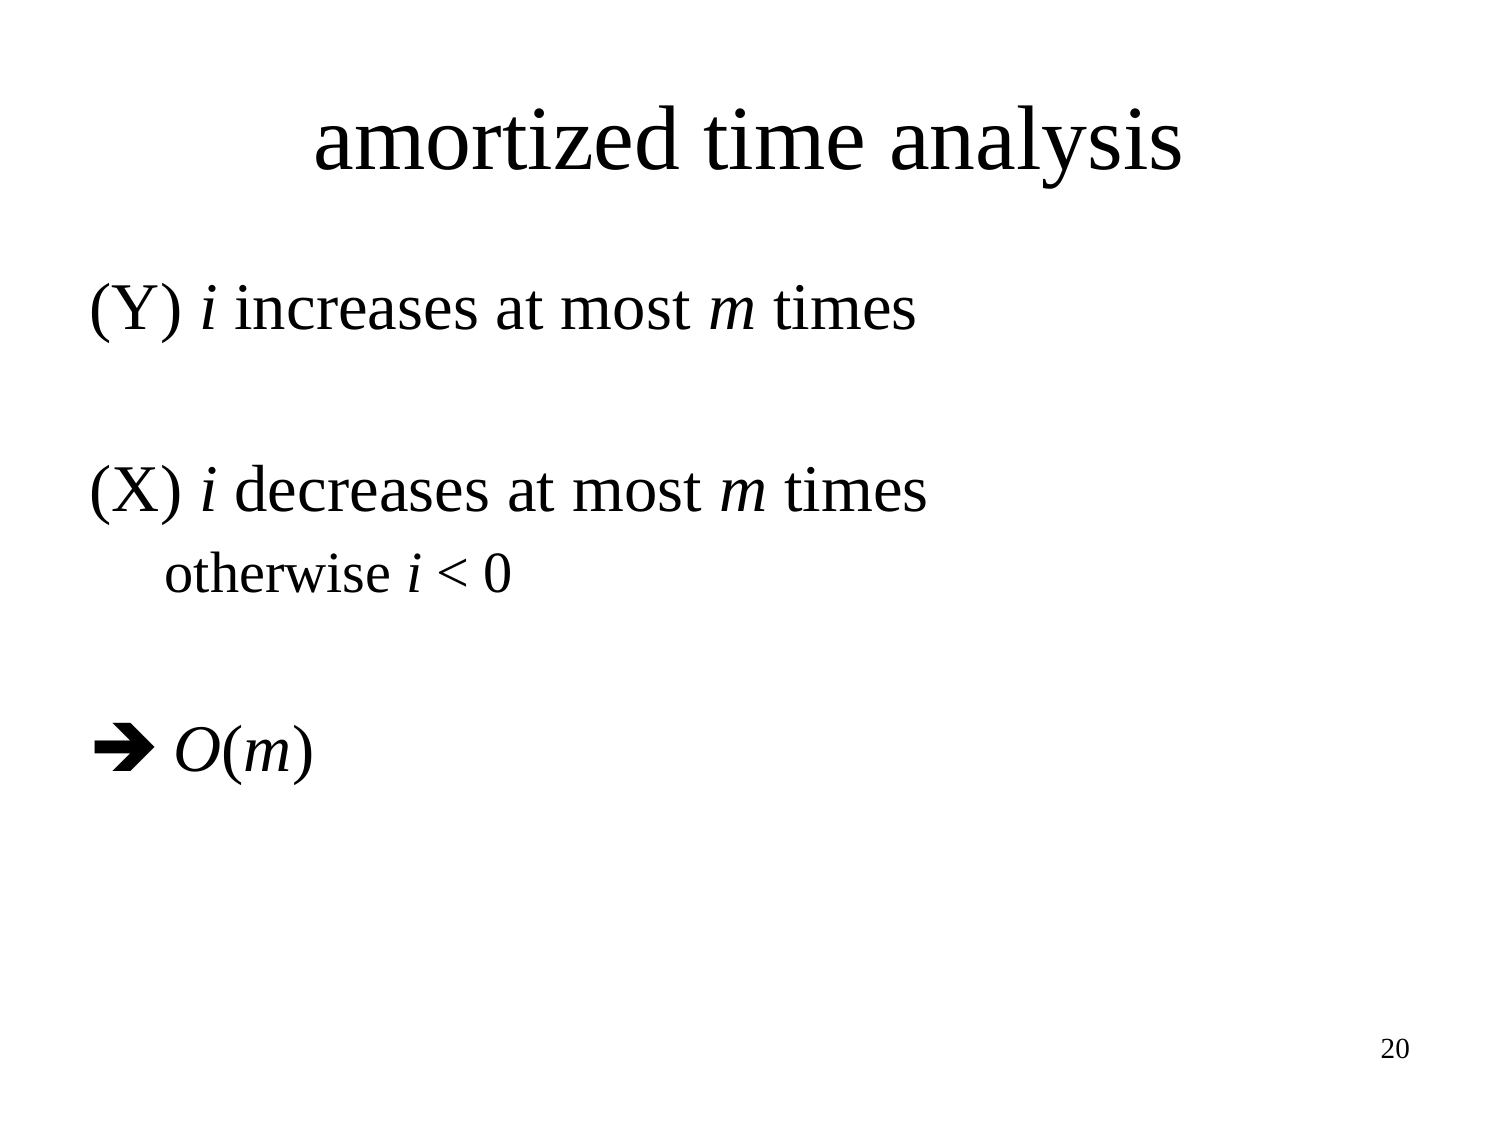

# amortized time analysis
(Y) i increases at most m times
(X) i decreases at most m times
otherwise i < 0
 O(m)
20